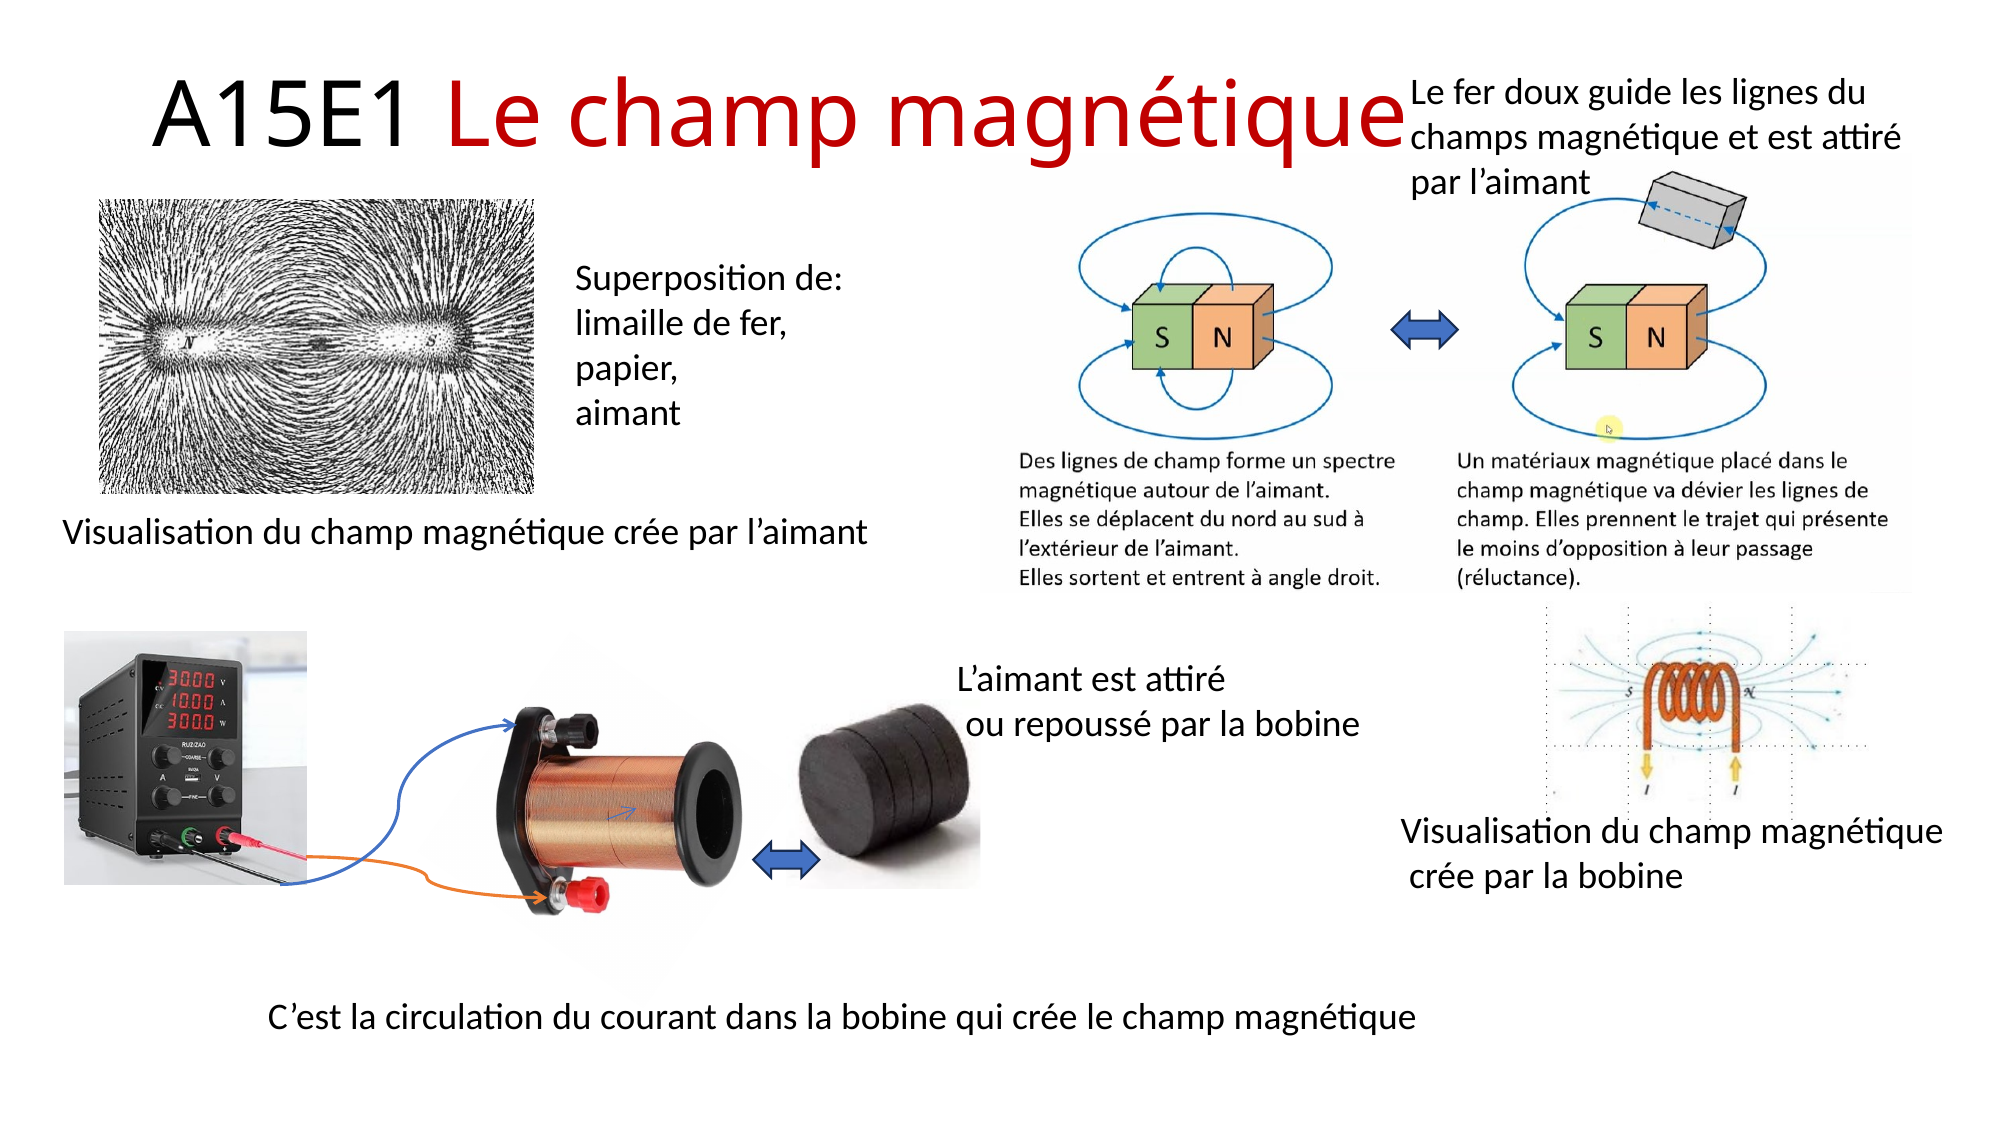

Le fer doux guide les lignes du
champs magnétique et est attiré
par l’aimant
A15E1 Le champ magnétique
Superposition de:
limaille de fer,
papier,
aimant
Visualisation du champ magnétique crée par l’aimant
L’aimant est attiré
 ou repoussé par la bobine
Visualisation du champ magnétique
 crée par la bobine
C’est la circulation du courant dans la bobine qui crée le champ magnétique